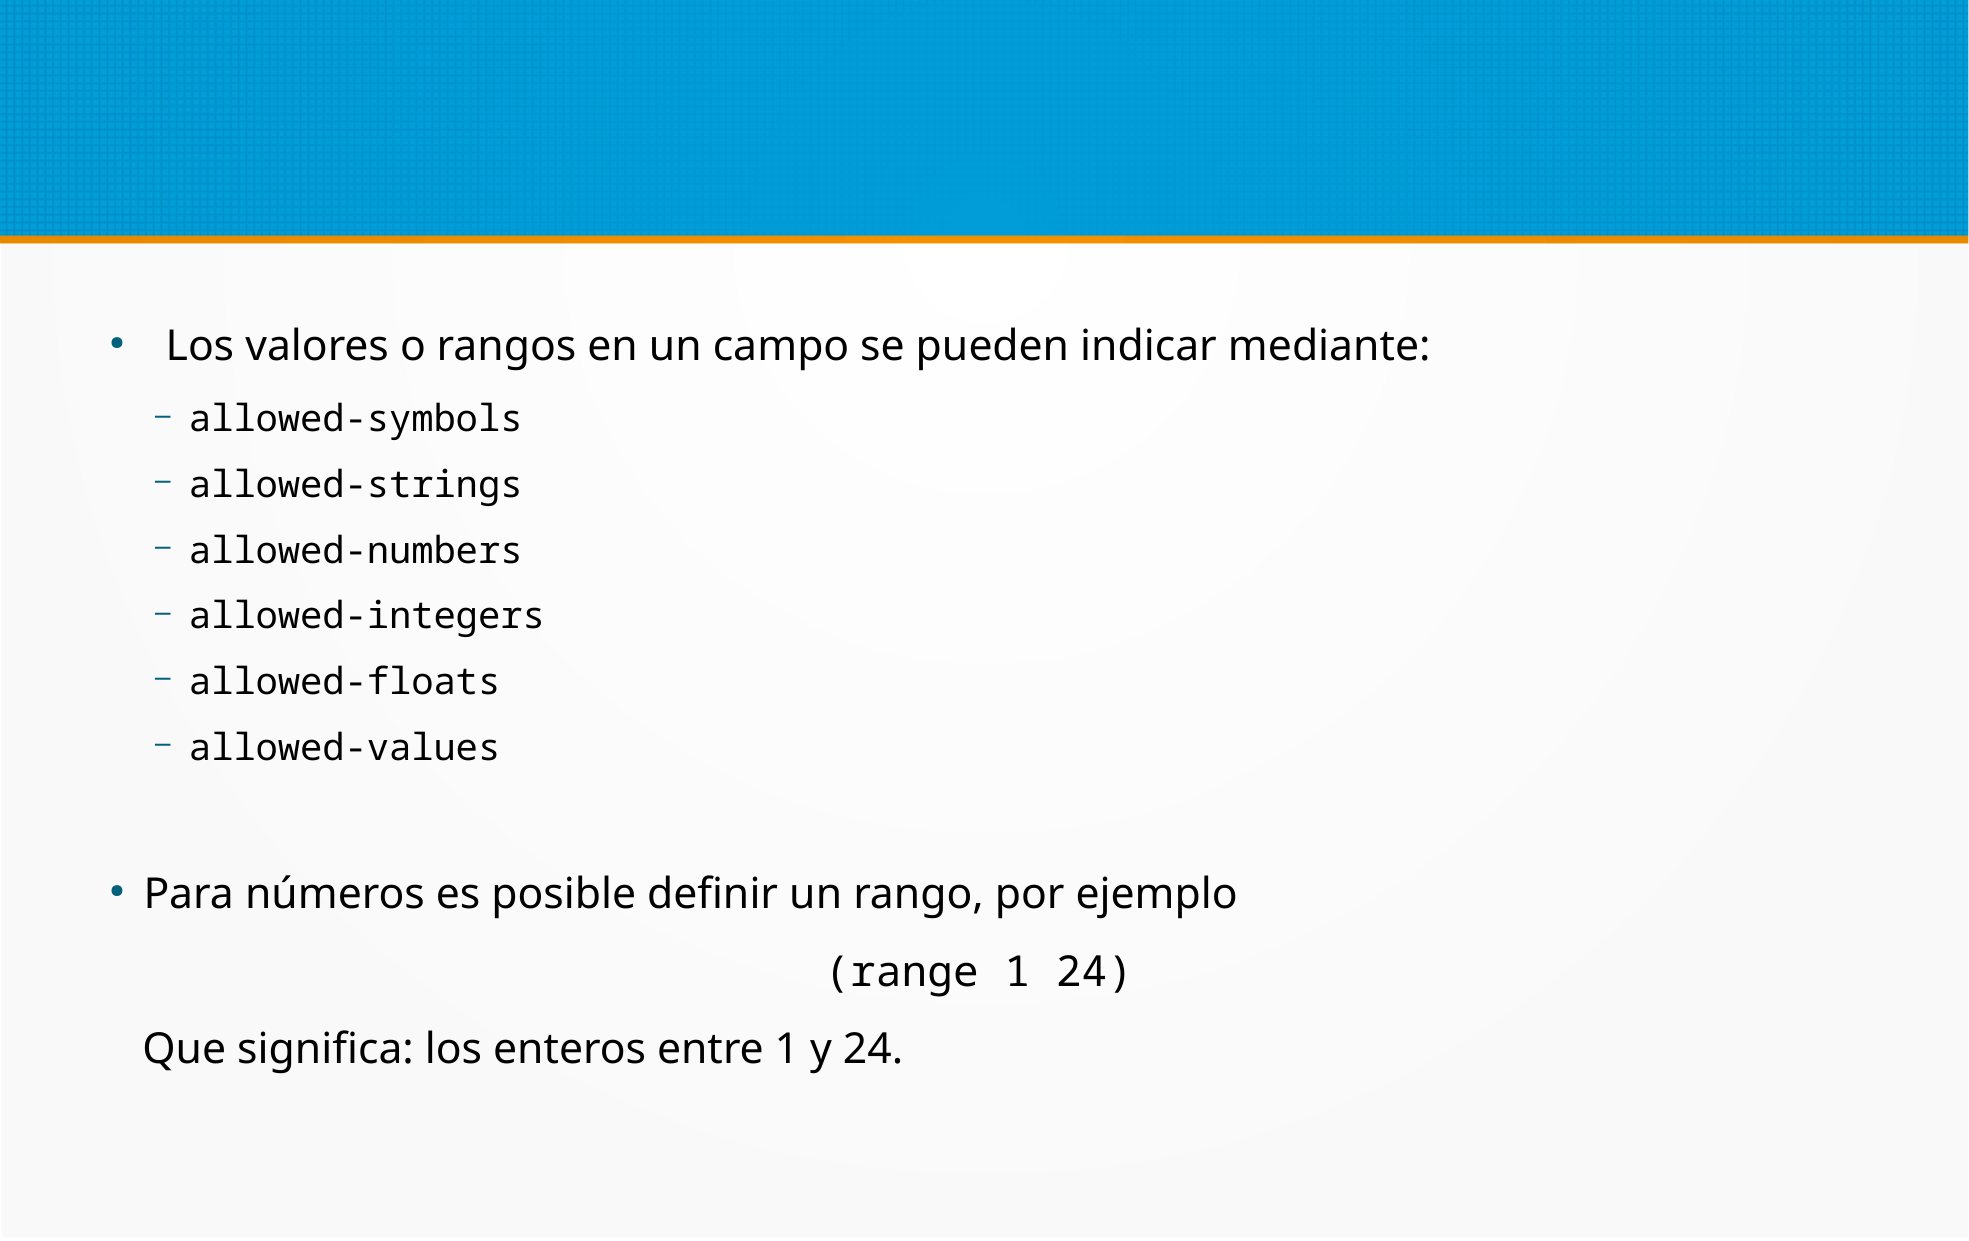

#
 Los valores o rangos en un campo se pueden indicar mediante:
allowed-symbols
allowed-strings
allowed-numbers
allowed-integers
allowed-floats
allowed-values
Para números es posible definir un rango, por ejemplo
 (range 1 24)
 Que significa: los enteros entre 1 y 24.